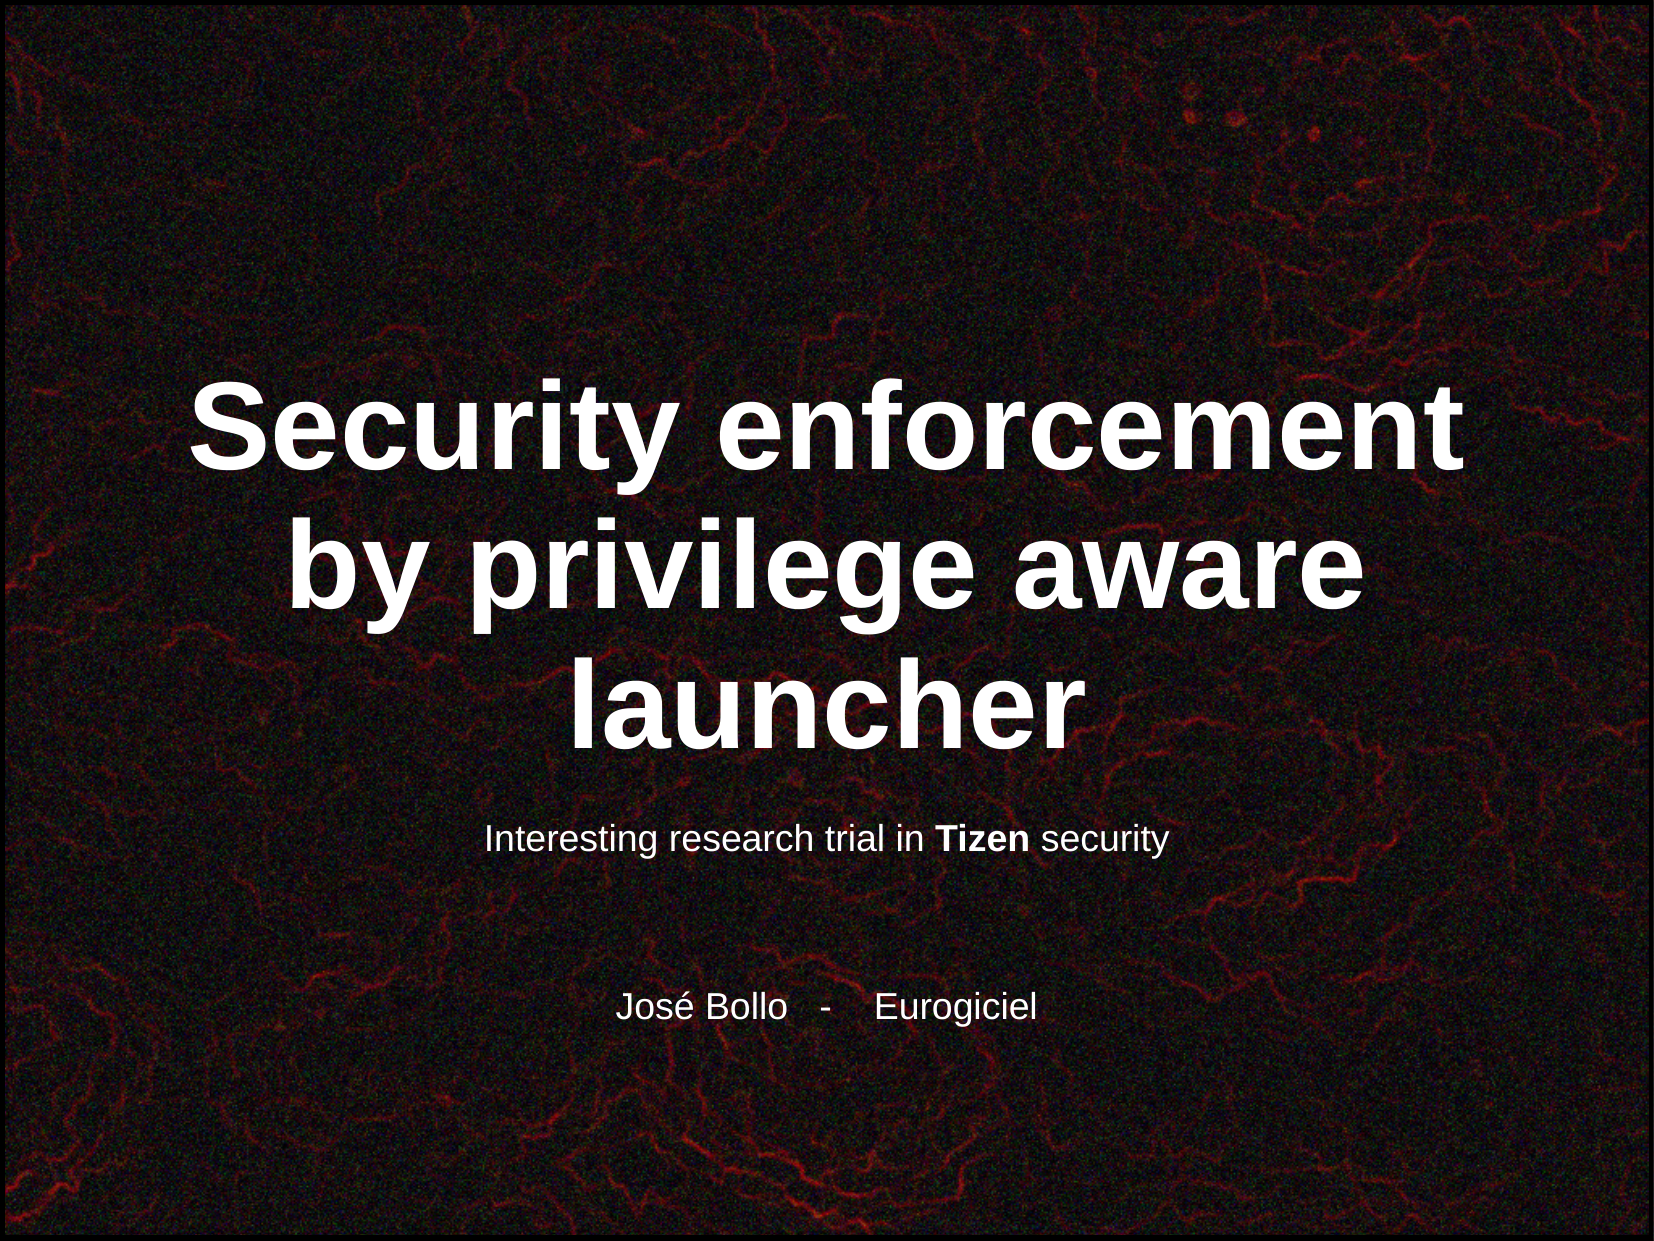

Security enforcement by privilege aware launcher
Interesting research trial in Tizen security
José Bollo - Eurogiciel